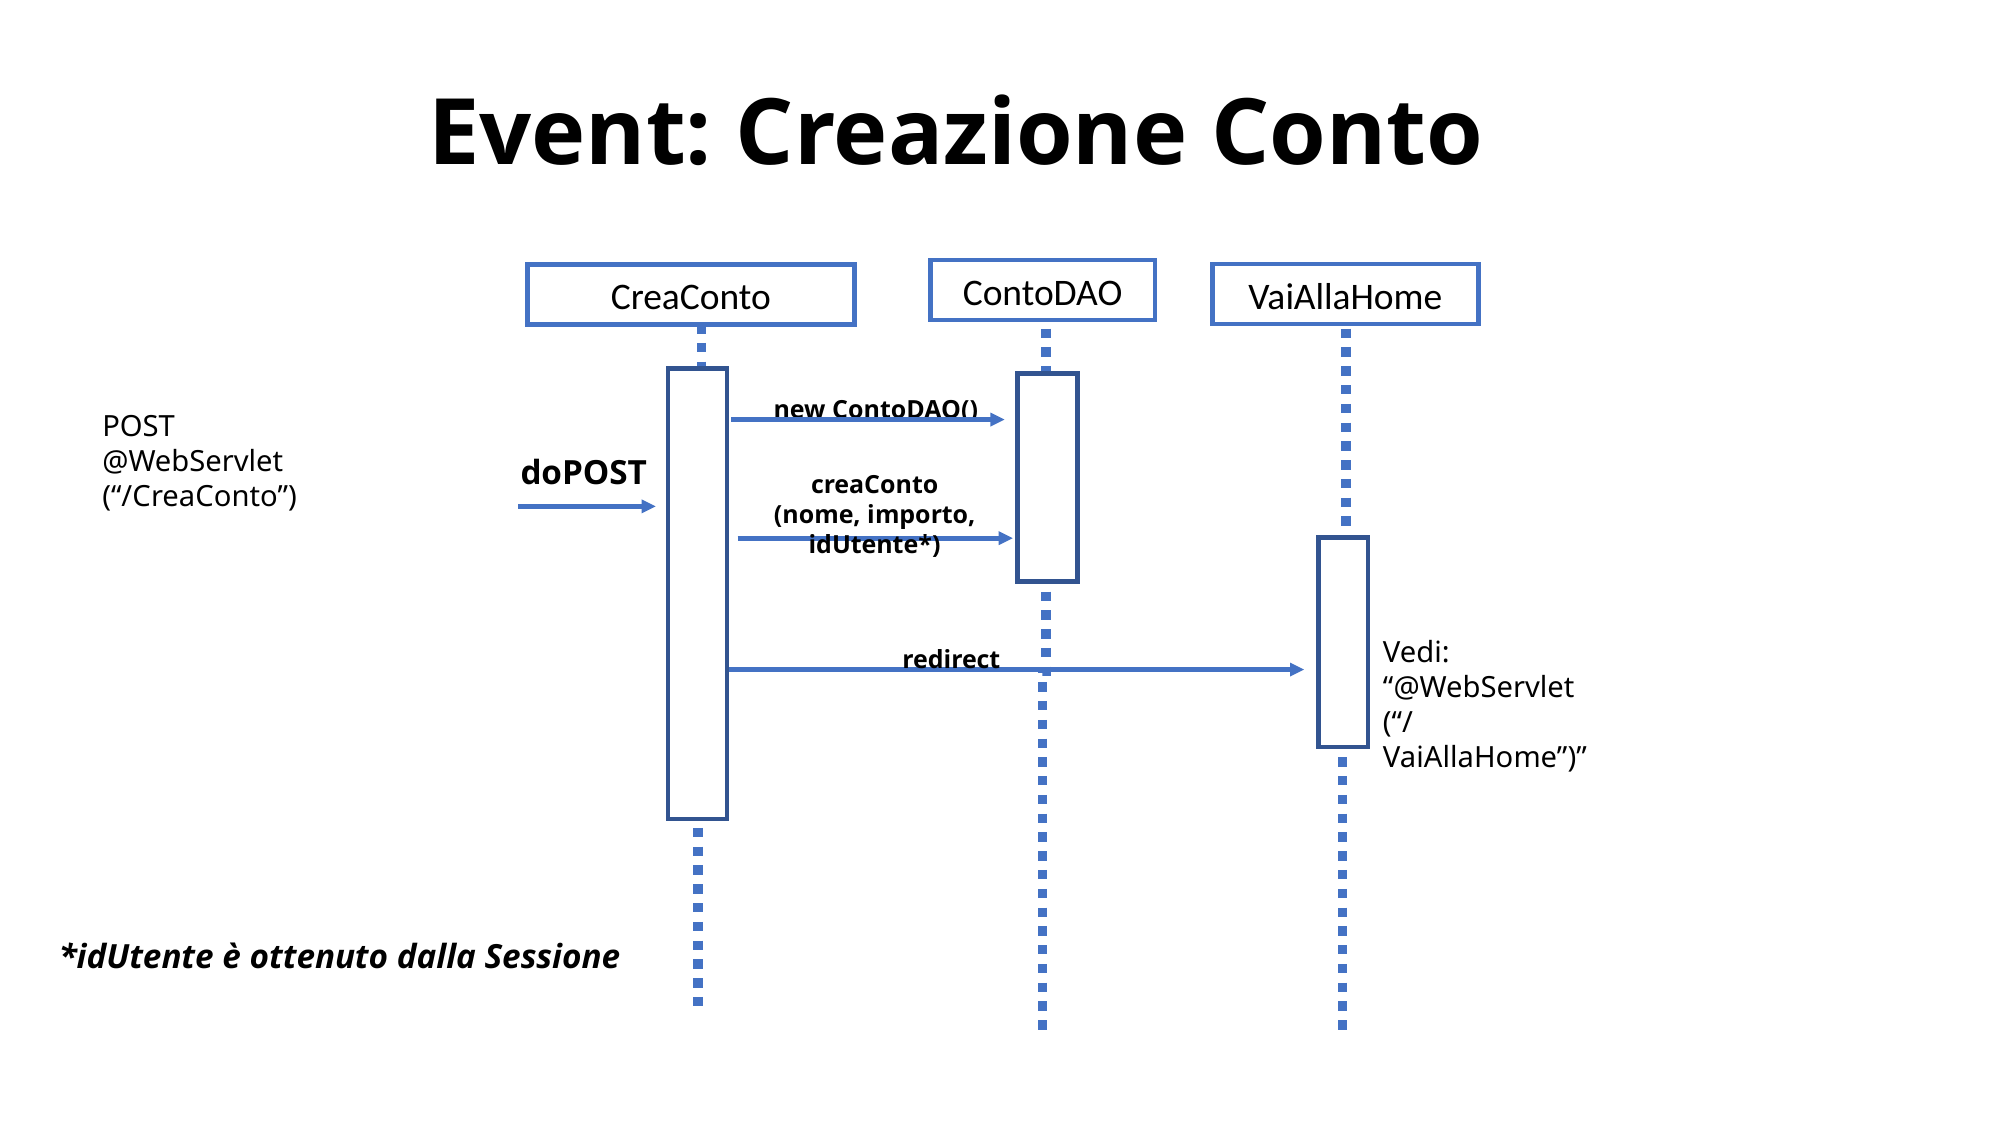

# Event: Creazione Conto
ContoDAO
VaiAllaHome
CreaConto
new ContoDAO()
POST
@WebServlet
(“/CreaConto”)
doPOST
creaConto
(nome, importo, idUtente*)
Vedi:
“@WebServlet
(“/VaiAllaHome”)”
redirect
*idUtente è ottenuto dalla Sessione